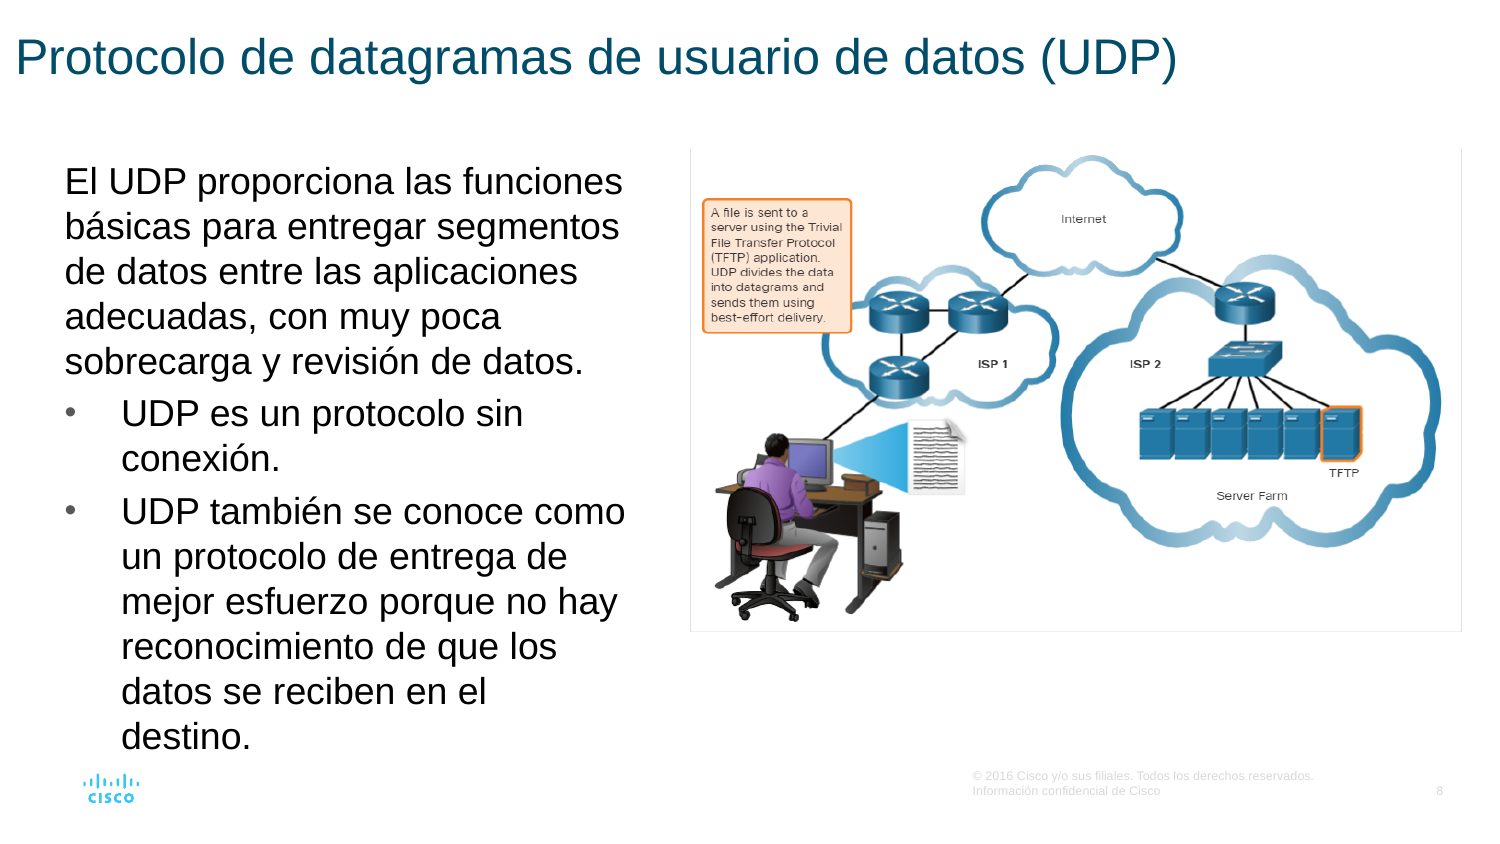

# Protocolo de datagramas de usuario de datos (UDP)
El UDP proporciona las funciones básicas para entregar segmentos de datos entre las aplicaciones adecuadas, con muy poca sobrecarga y revisión de datos.
UDP es un protocolo sin conexión.
UDP también se conoce como un protocolo de entrega de mejor esfuerzo porque no hay reconocimiento de que los datos se reciben en el destino.